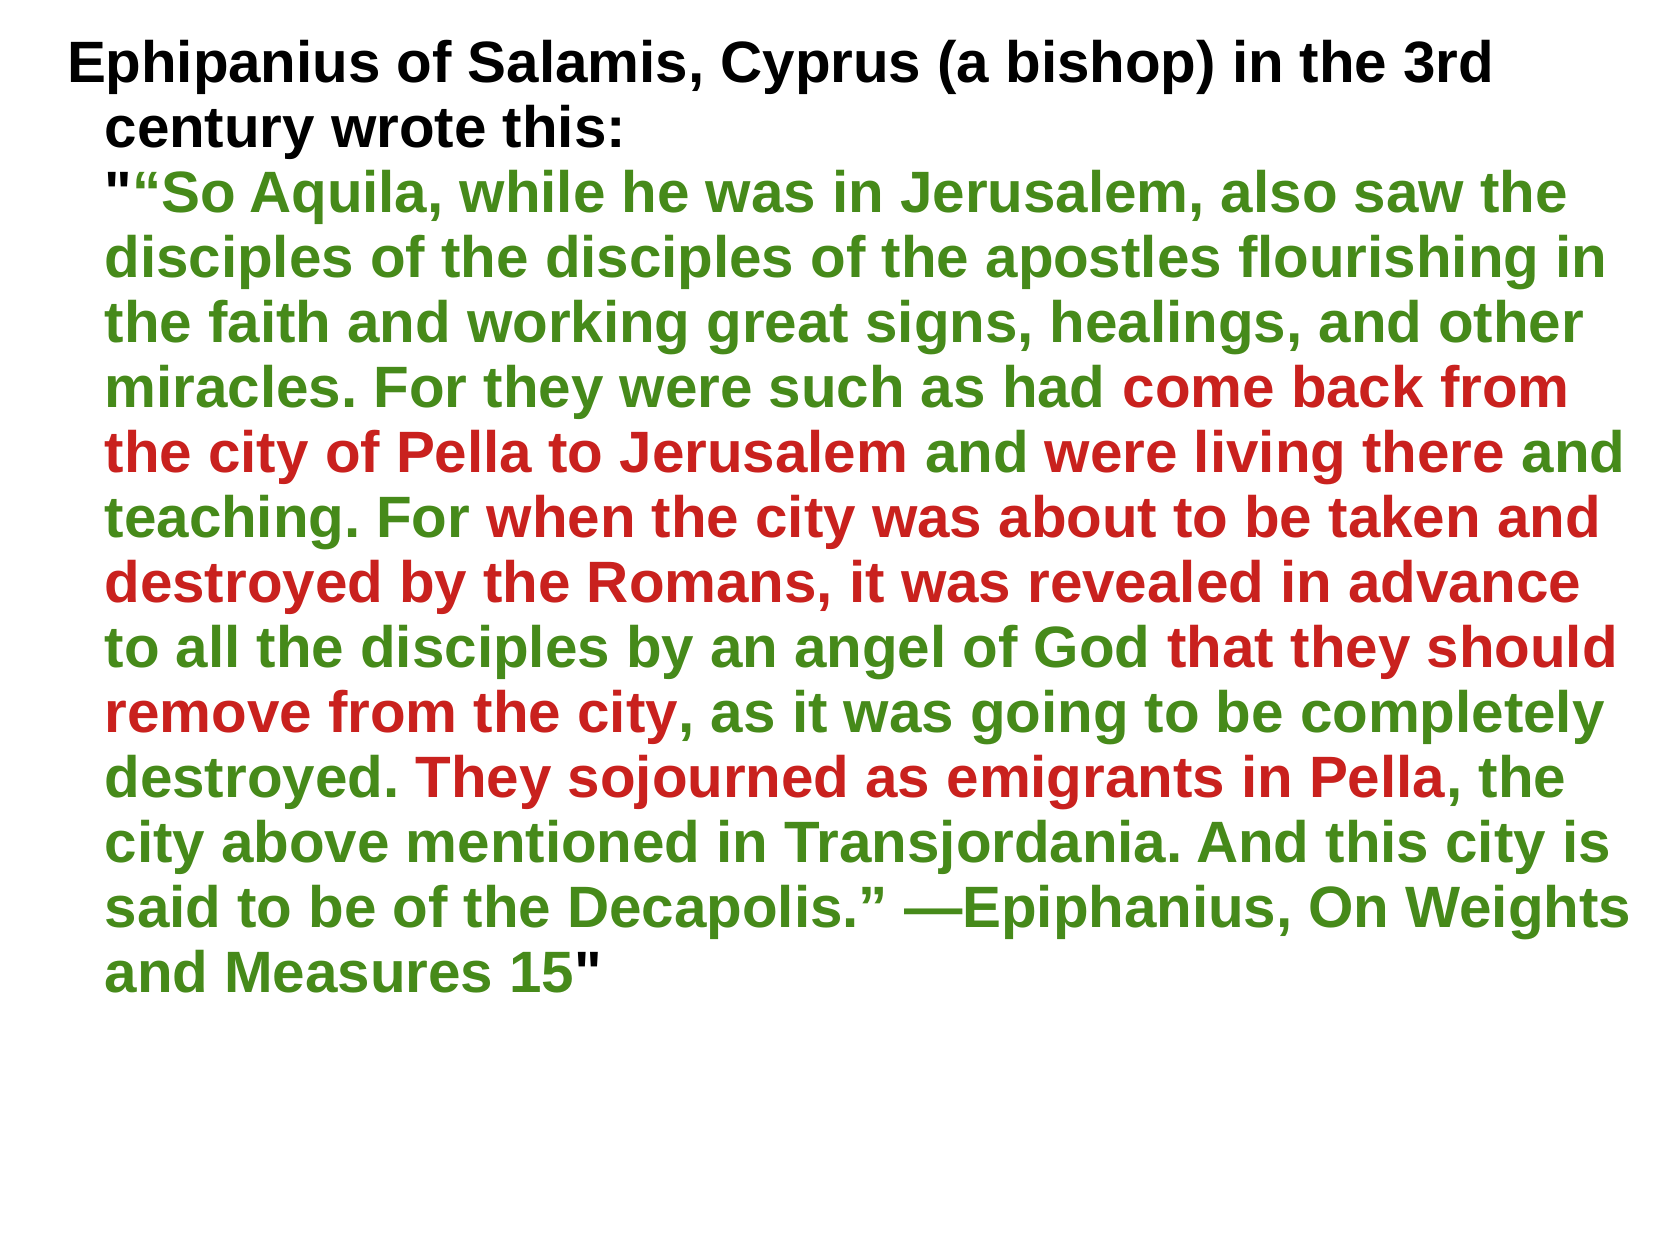

# Ephipanius of Salamis, Cyprus (a bishop) in the 3rd century wrote this: "“So Aquila, while he was in Jerusalem, also saw the disciples of the disciples of the apostles flourishing in the faith and working great signs, healings, and other miracles. For they were such as had come back from the city of Pella to Jerusalem and were living there and teaching. For when the city was about to be taken and destroyed by the Romans, it was revealed in advance to all the disciples by an angel of God that they should remove from the city, as it was going to be completely destroyed. They sojourned as emigrants in Pella, the city above mentioned in Transjordania. And this city is said to be of the Decapolis.” —Epiphanius, On Weights and Measures 15"